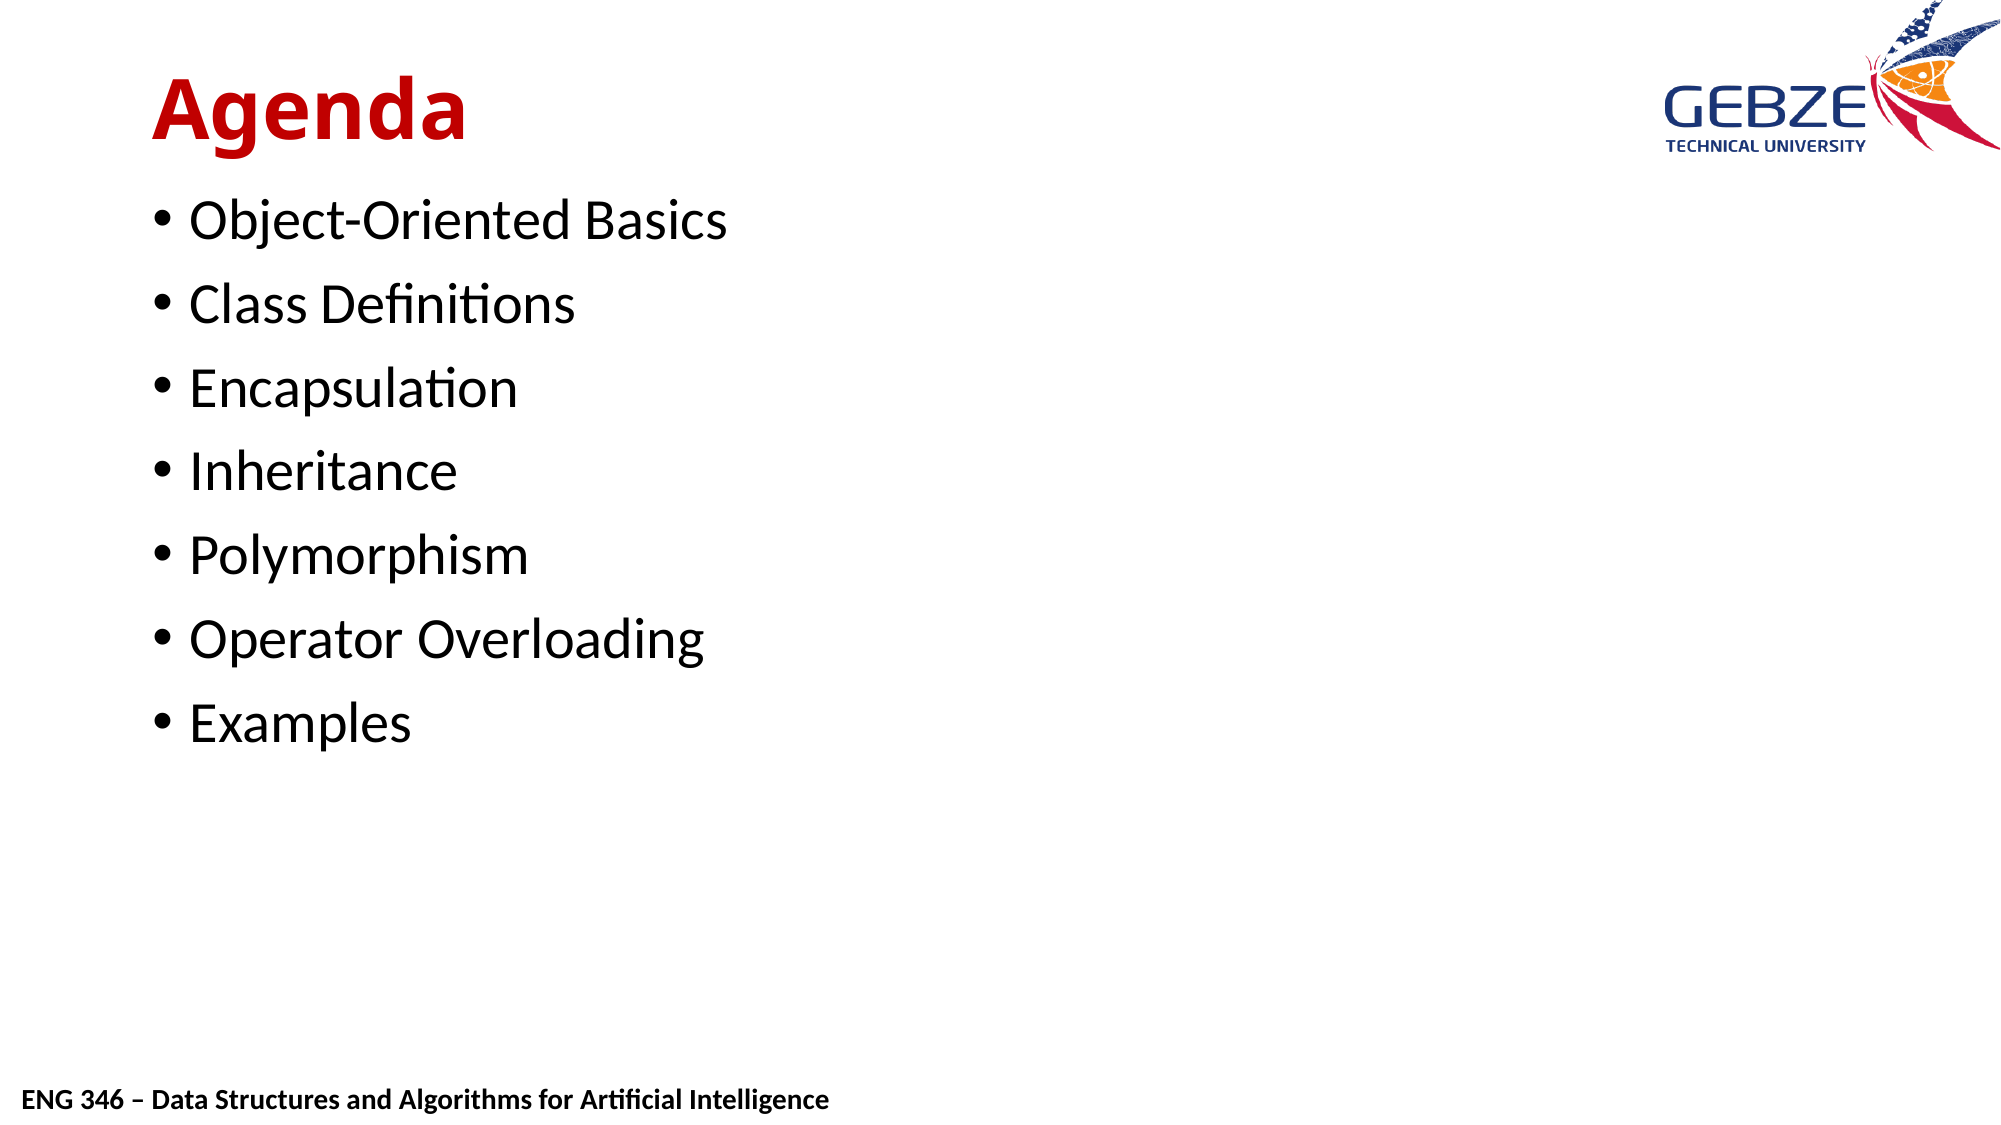

# Agenda
Object-Oriented Basics
Class Definitions
Encapsulation
Inheritance
Polymorphism
Operator Overloading
Examples